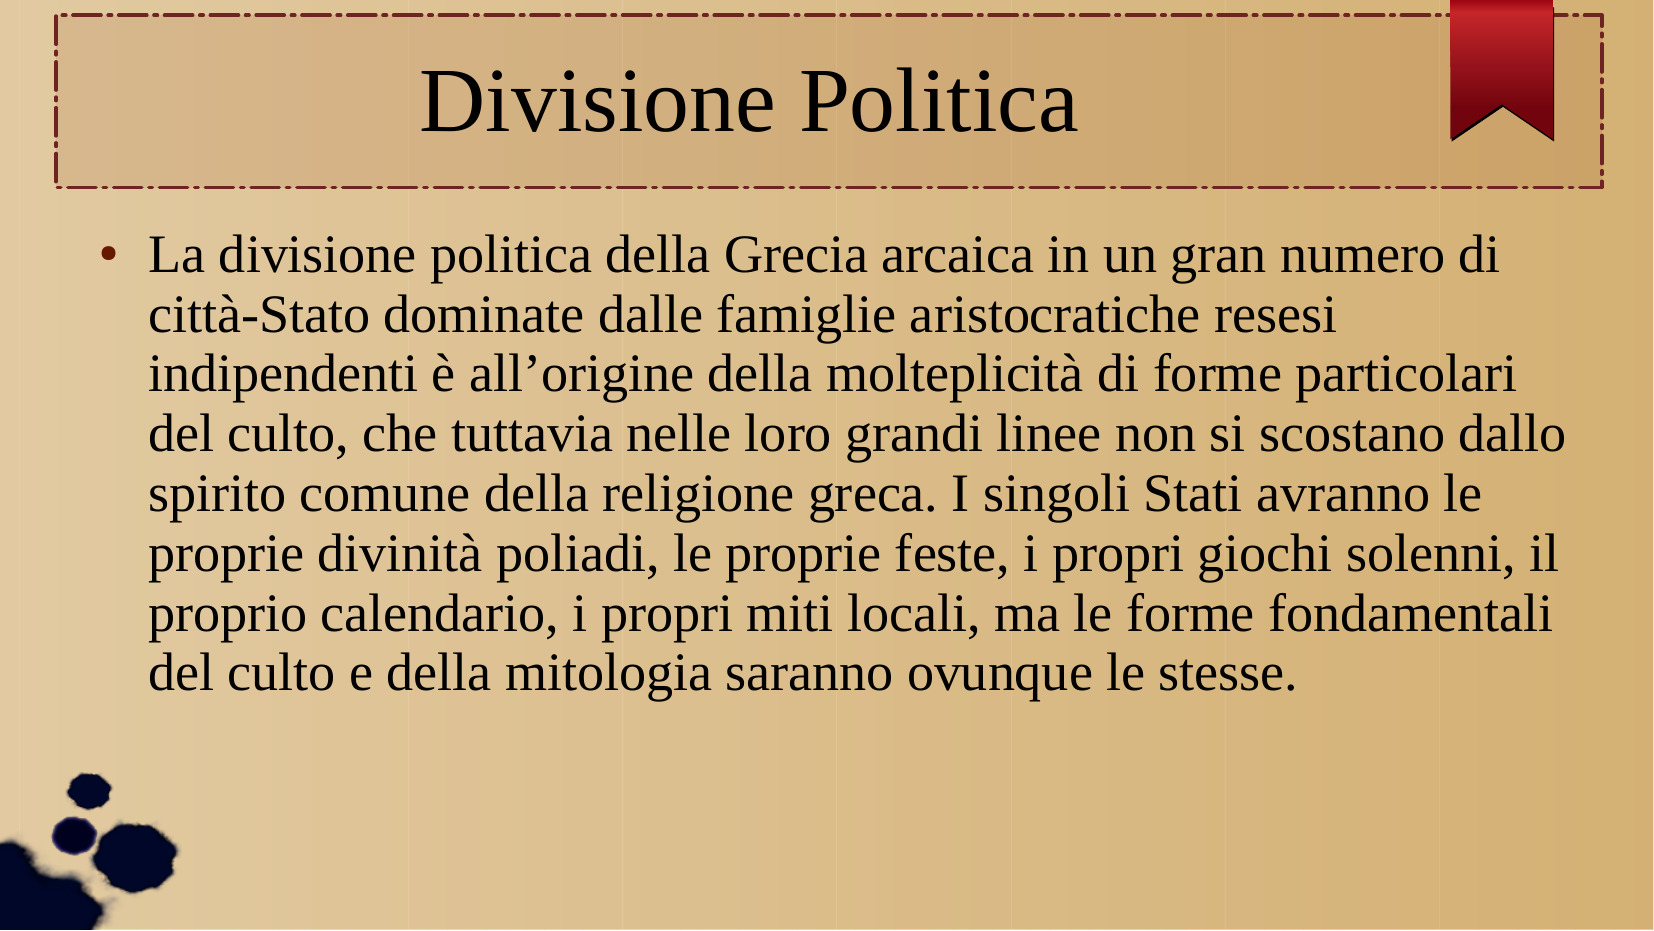

# Divisione Politica
La divisione politica della Grecia arcaica in un gran numero di città-Stato dominate dalle famiglie aristocratiche resesi indipendenti è all’origine della molteplicità di forme particolari del culto, che tuttavia nelle loro grandi linee non si scostano dallo spirito comune della religione greca. I singoli Stati avranno le proprie divinità poliadi, le proprie feste, i propri giochi solenni, il proprio calendario, i propri miti locali, ma le forme fondamentali del culto e della mitologia saranno ovunque le stesse.